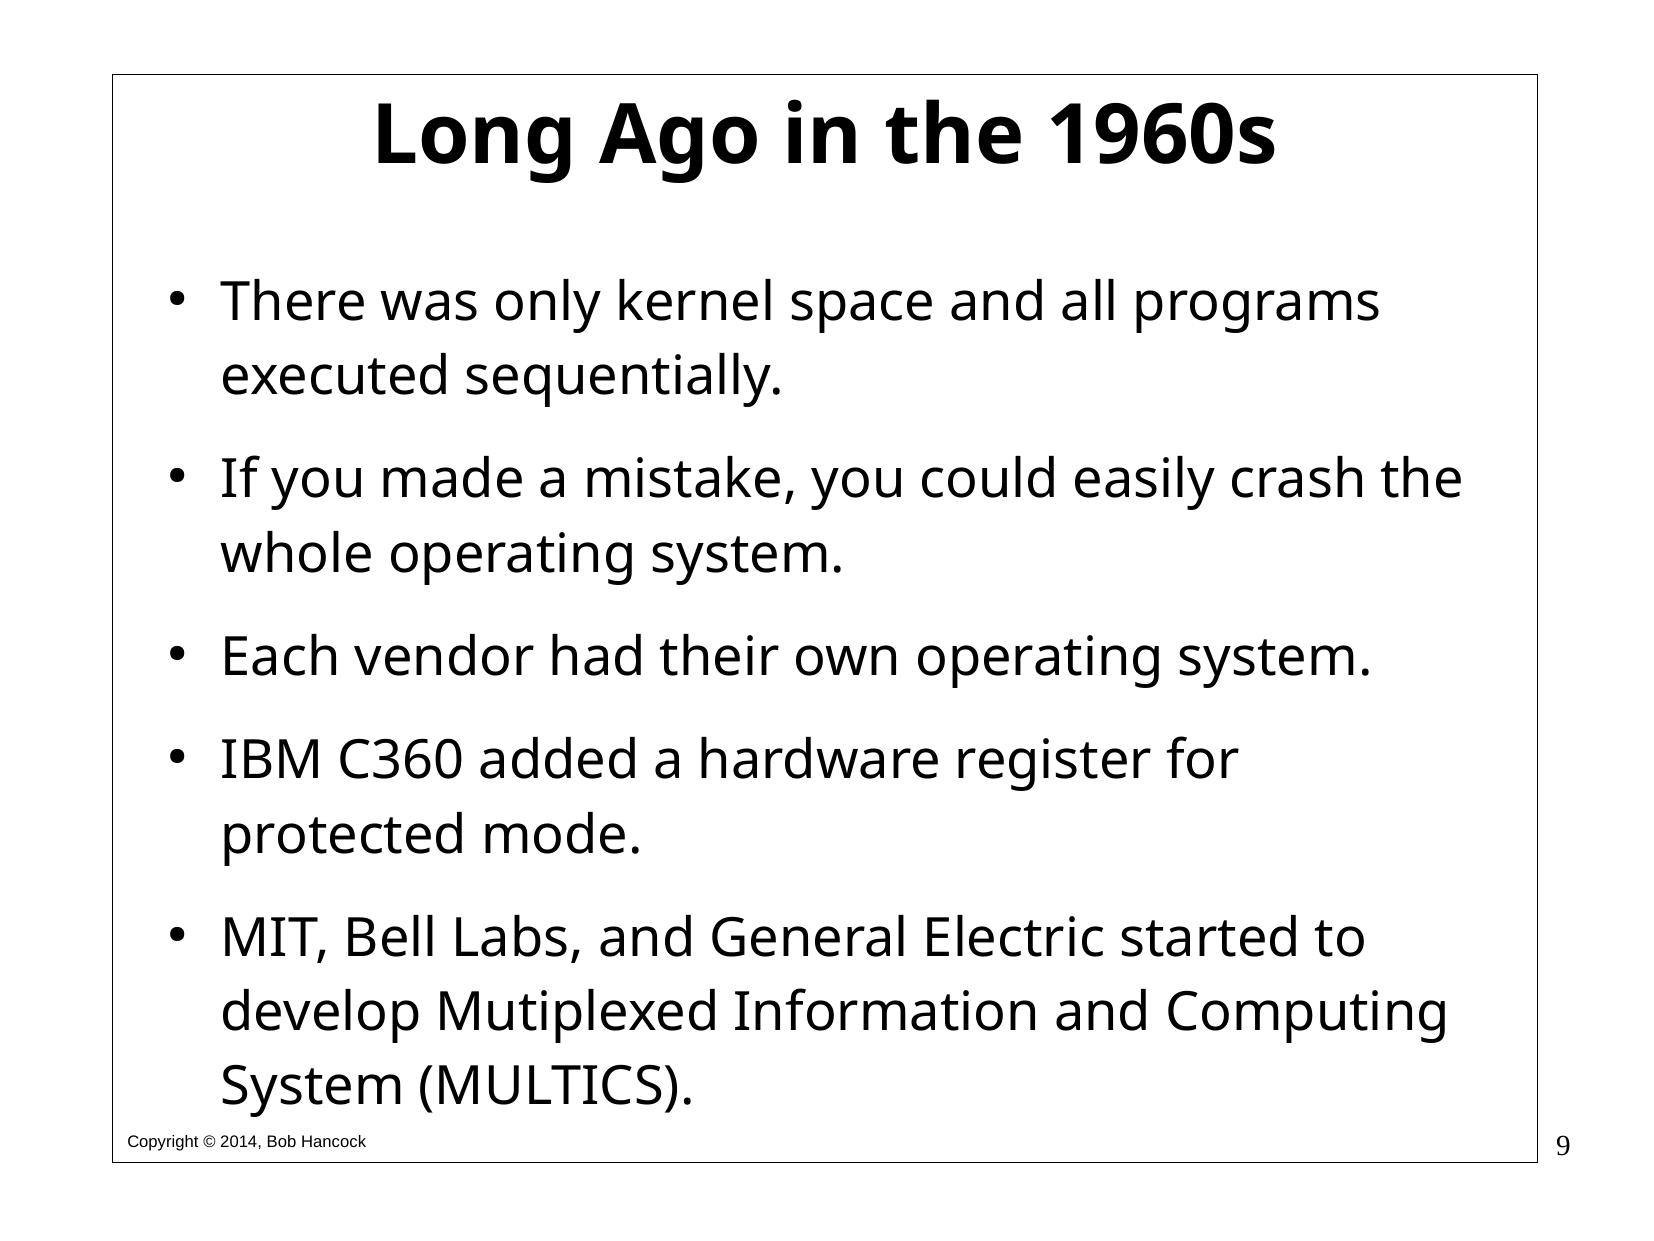

# Long Ago in the 1960s
There was only kernel space and all programs executed sequentially.
If you made a mistake, you could easily crash the whole operating system.
Each vendor had their own operating system.
IBM C360 added a hardware register for protected mode.
MIT, Bell Labs, and General Electric started to develop Mutiplexed Information and Computing System (MULTICS).
Copyright © 2014, Bob Hancock
9